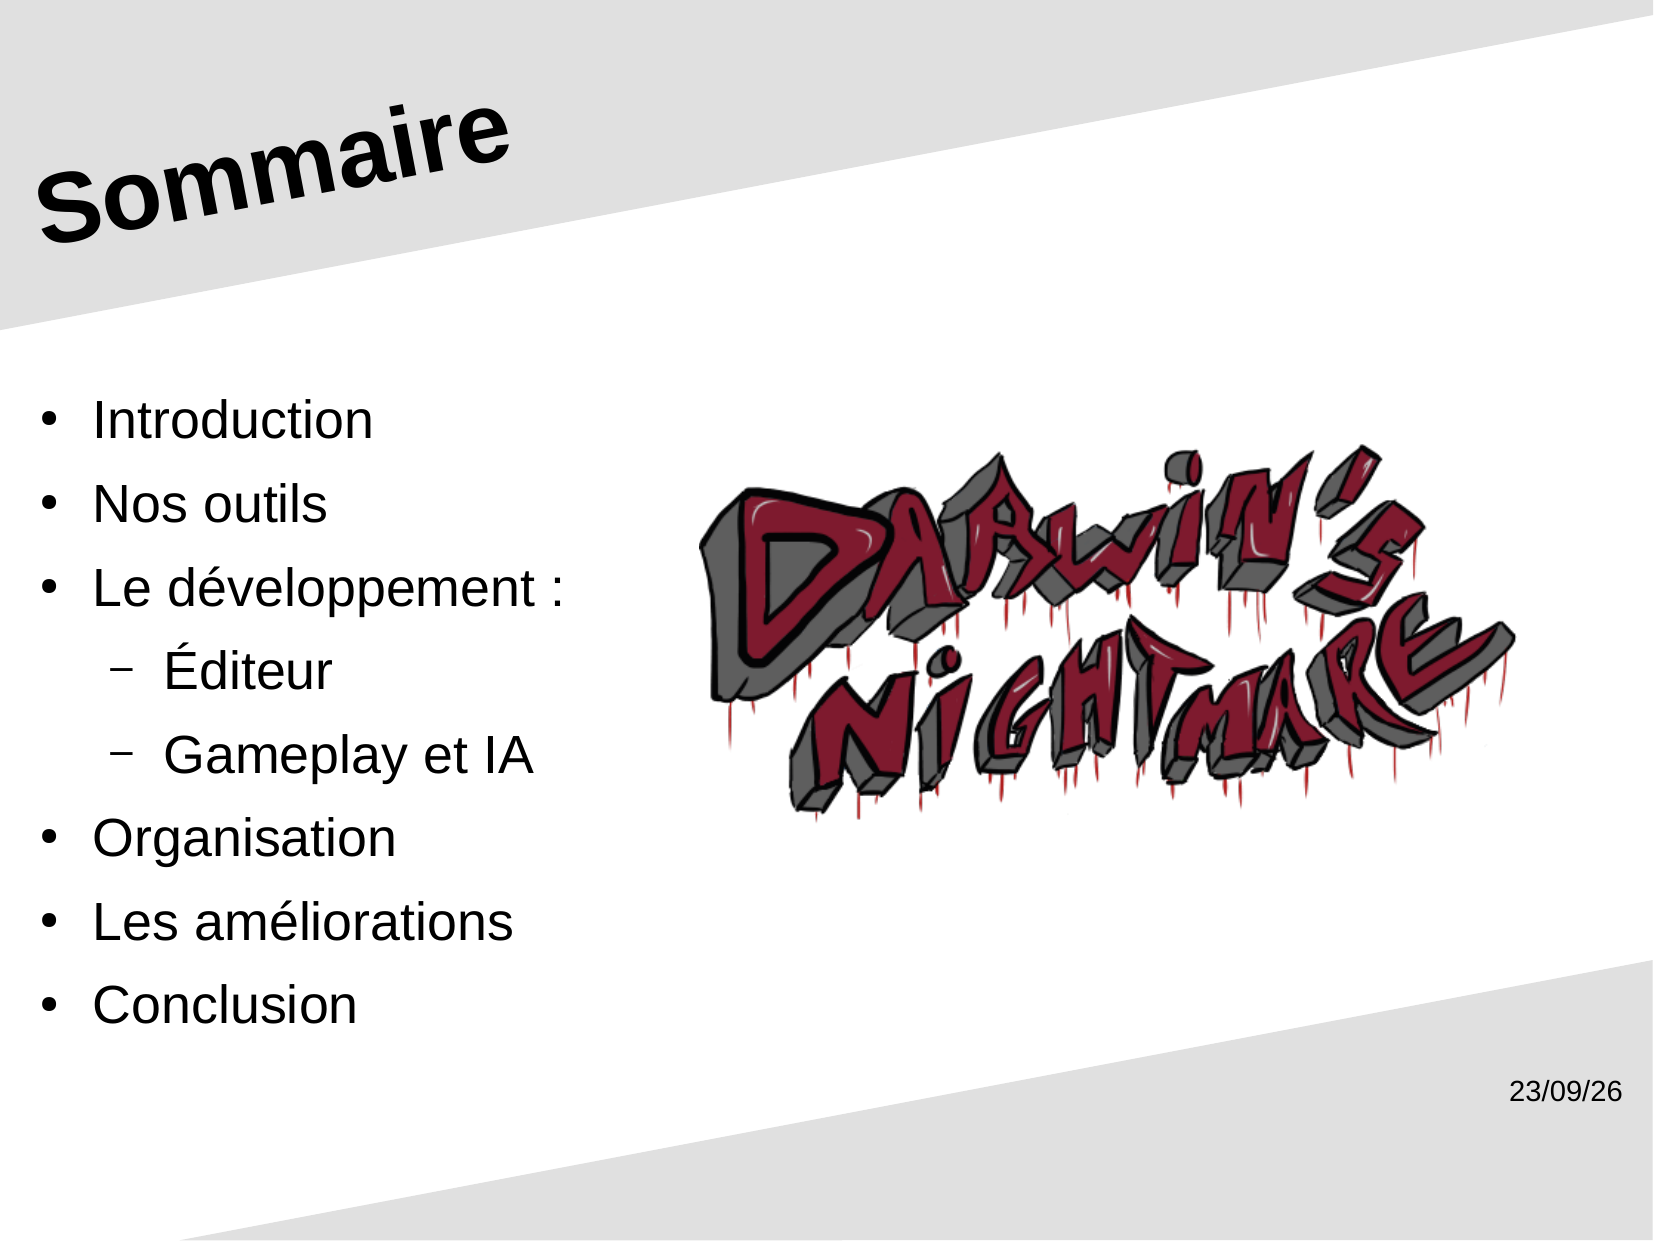

# Sommaire
Introduction
Nos outils
Le développement :
Éditeur
Gameplay et IA
Organisation
Les améliorations
Conclusion
2